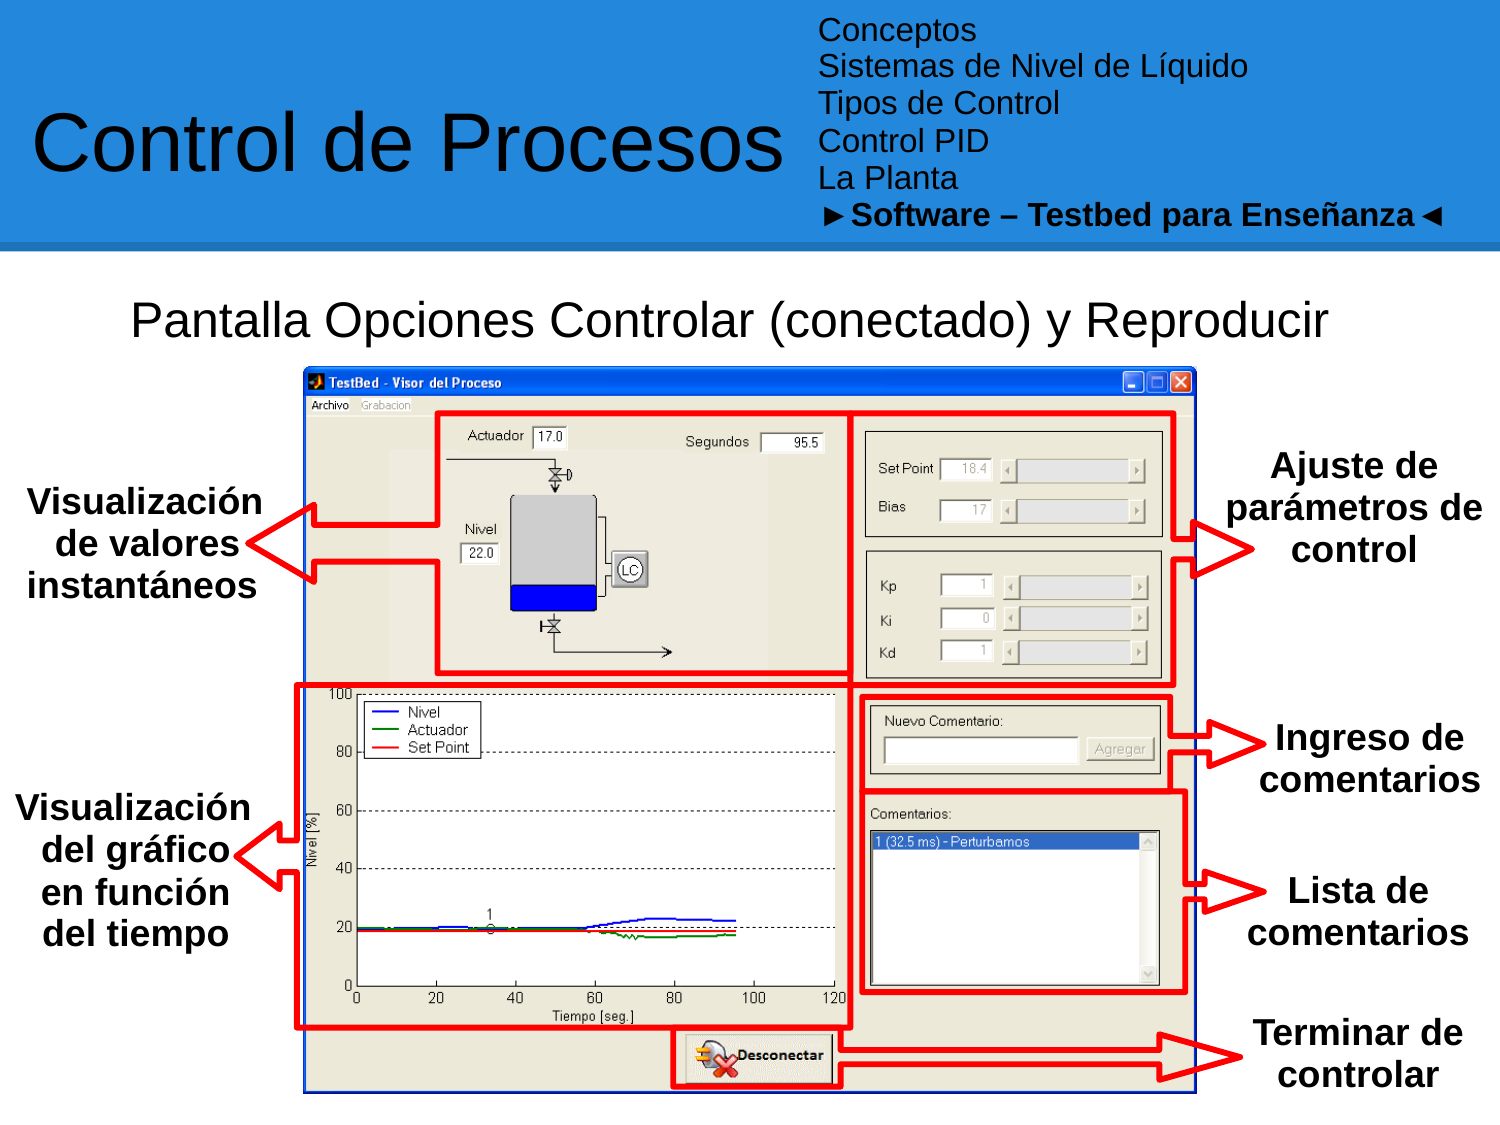

Conceptos
Sistemas de Nivel de Líquido
Tipos de Control
Control PID
La Planta
►Software – Testbed para Enseñanza◄
Control de Procesos
Pantalla Opciones Controlar (conectado) y Reproducir
Ajuste de parámetros de control
Visualización
de valores
instantáneos
Ingreso de comentarios
Visualización
del gráfico
en función del tiempo
Lista de comentarios
Terminar de controlar